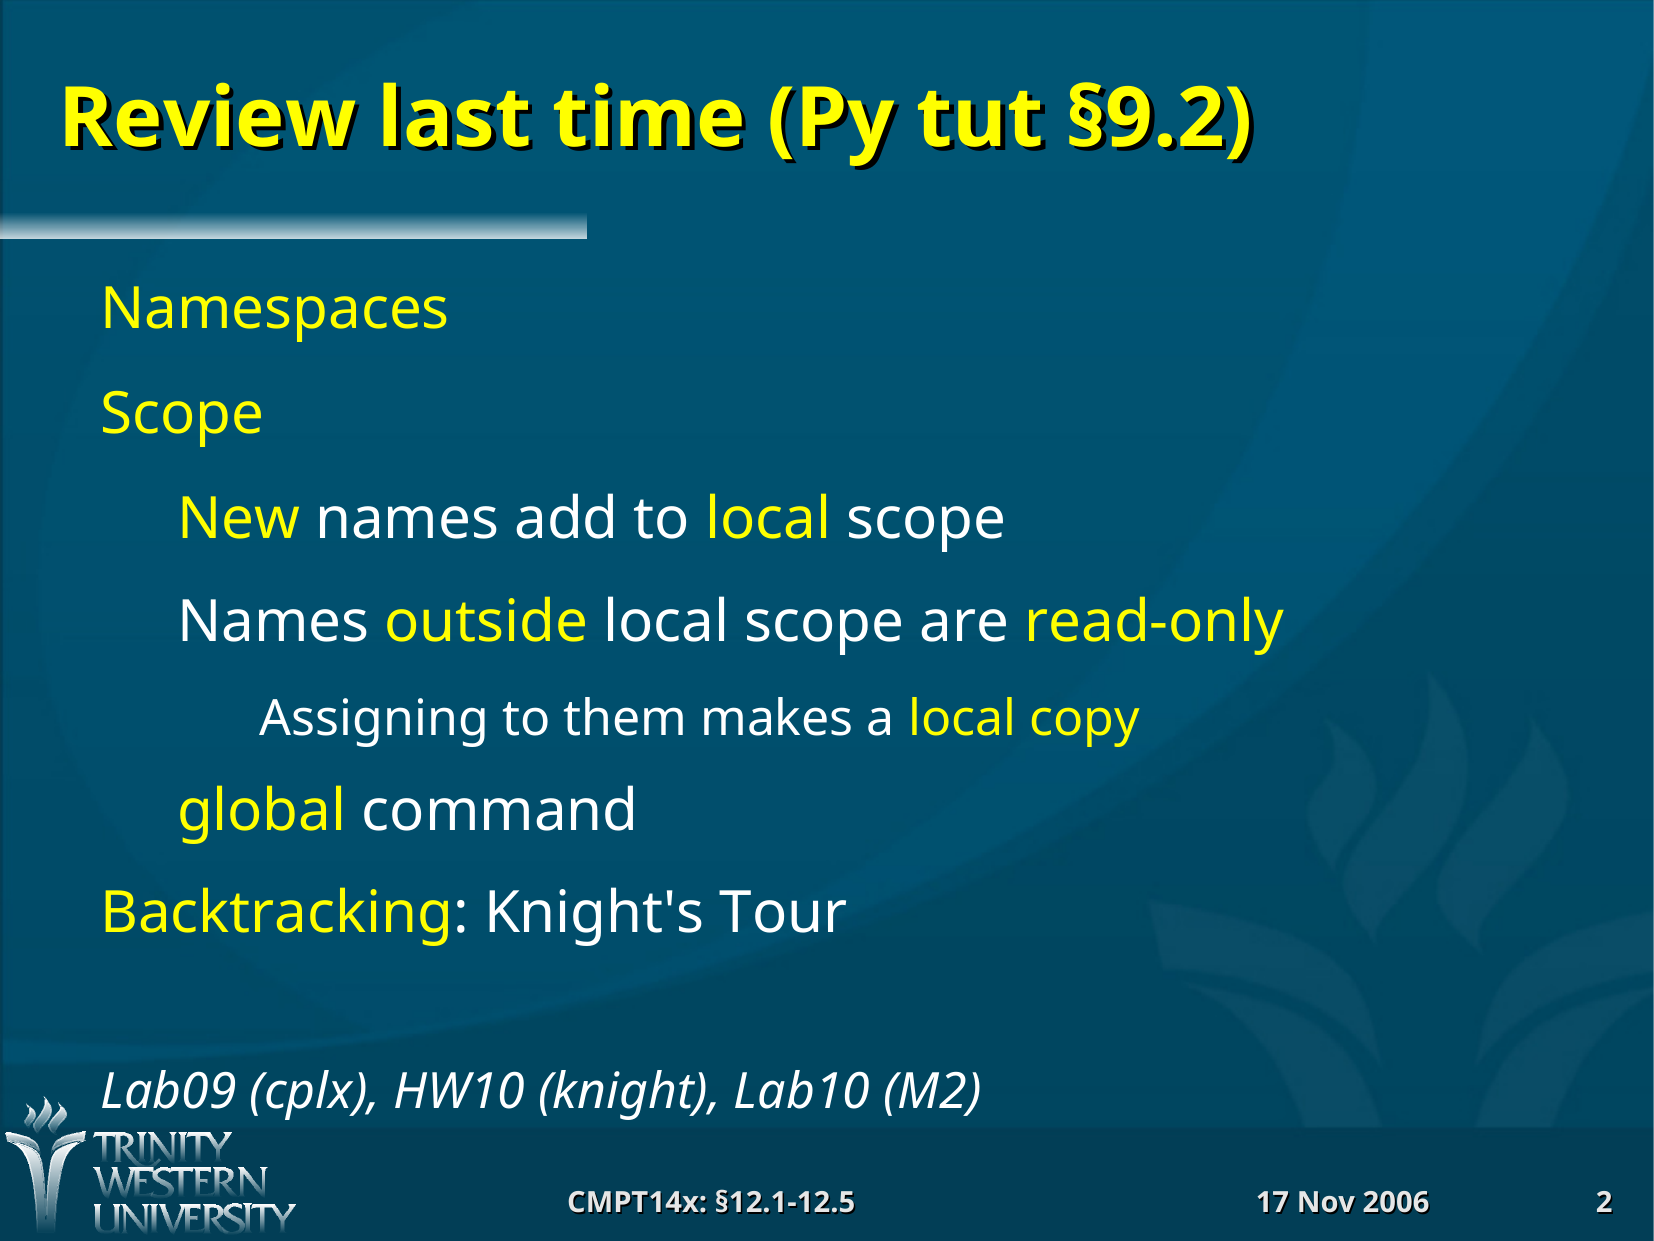

# Review last time (Py tut §9.2)
Namespaces
Scope
New names add to local scope
Names outside local scope are read-only
Assigning to them makes a local copy
global command
Backtracking: Knight's Tour
Lab09 (cplx), HW10 (knight), Lab10 (M2)
CMPT14x: §12.1-12.5
17 Nov 2006
2